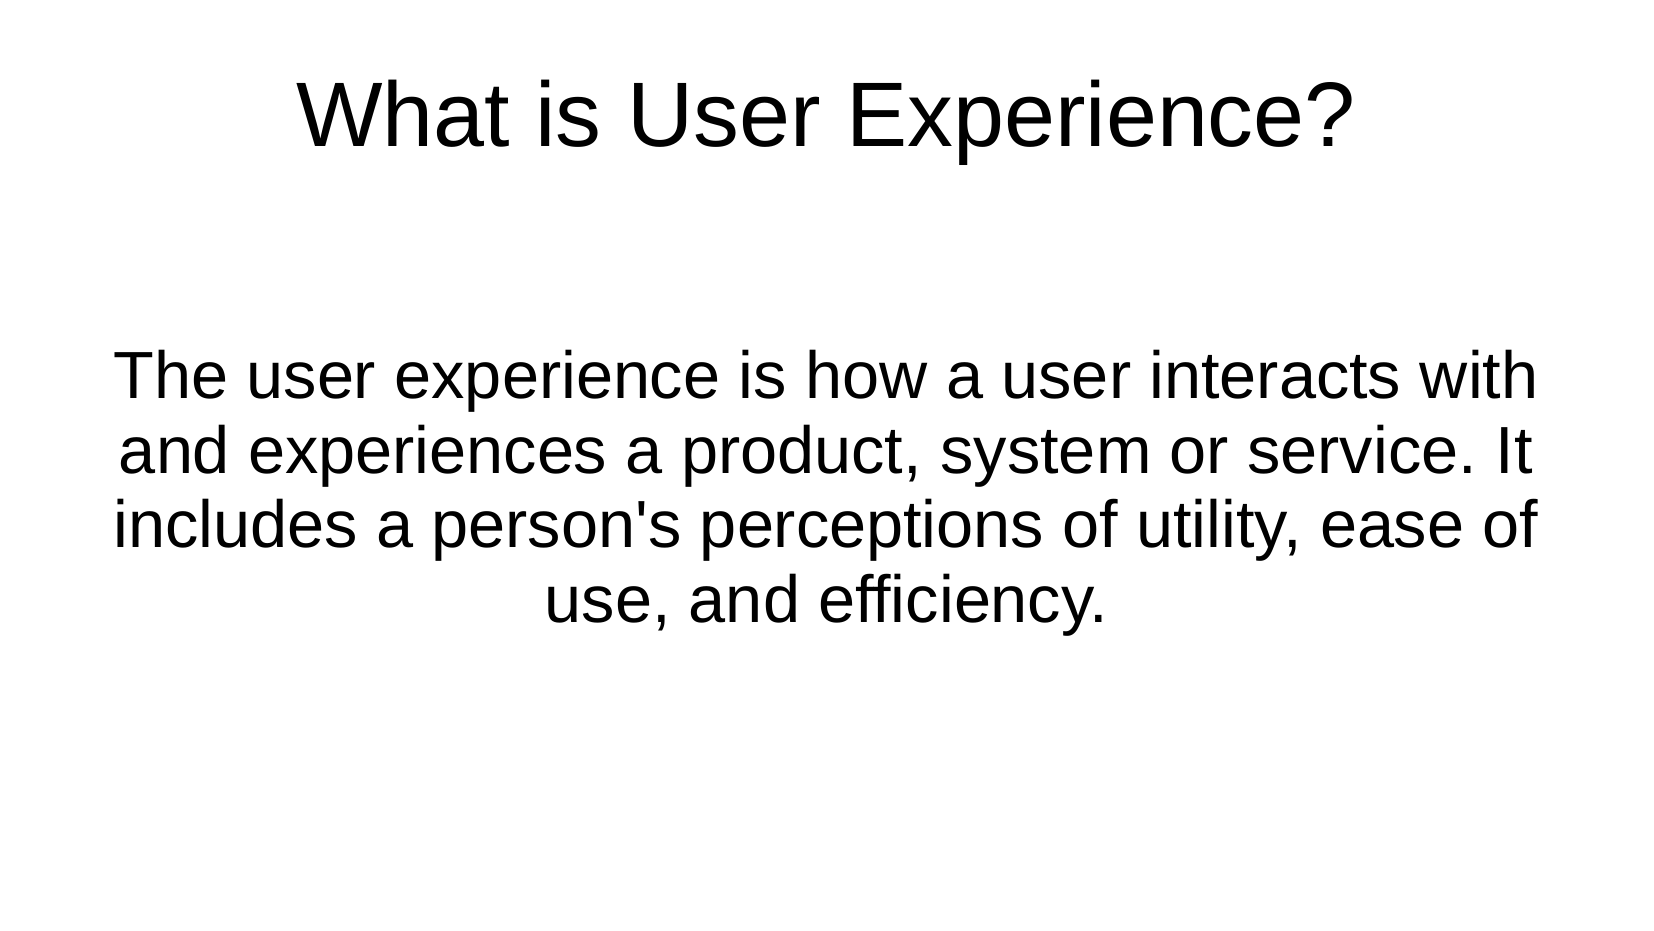

# What is User Experience?
The user experience is how a user interacts with and experiences a product, system or service. It includes a person's perceptions of utility, ease of use, and efficiency.